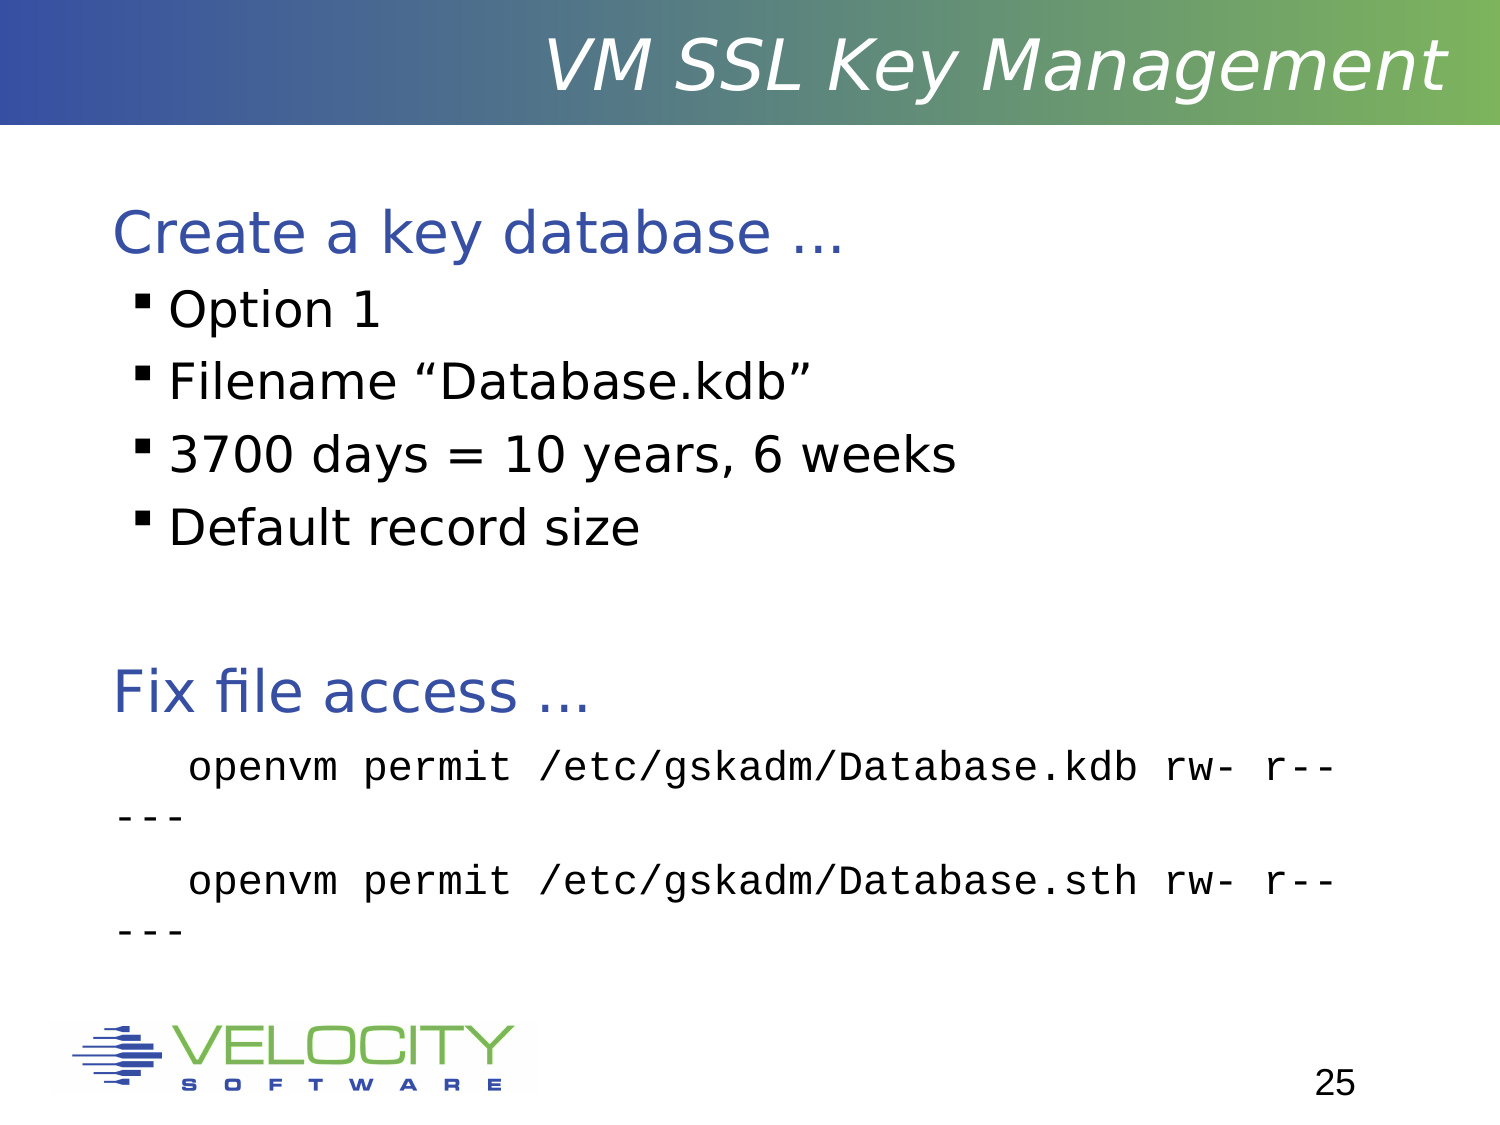

# VM SSL Key Management
Create a key database ...
Option 1
Filename “Database.kdb”
3700 days = 10 years, 6 weeks
Default record size
Fix file access ...
 openvm permit /etc/gskadm/Database.kdb rw- r-- ---
 openvm permit /etc/gskadm/Database.sth rw- r-- ---
25